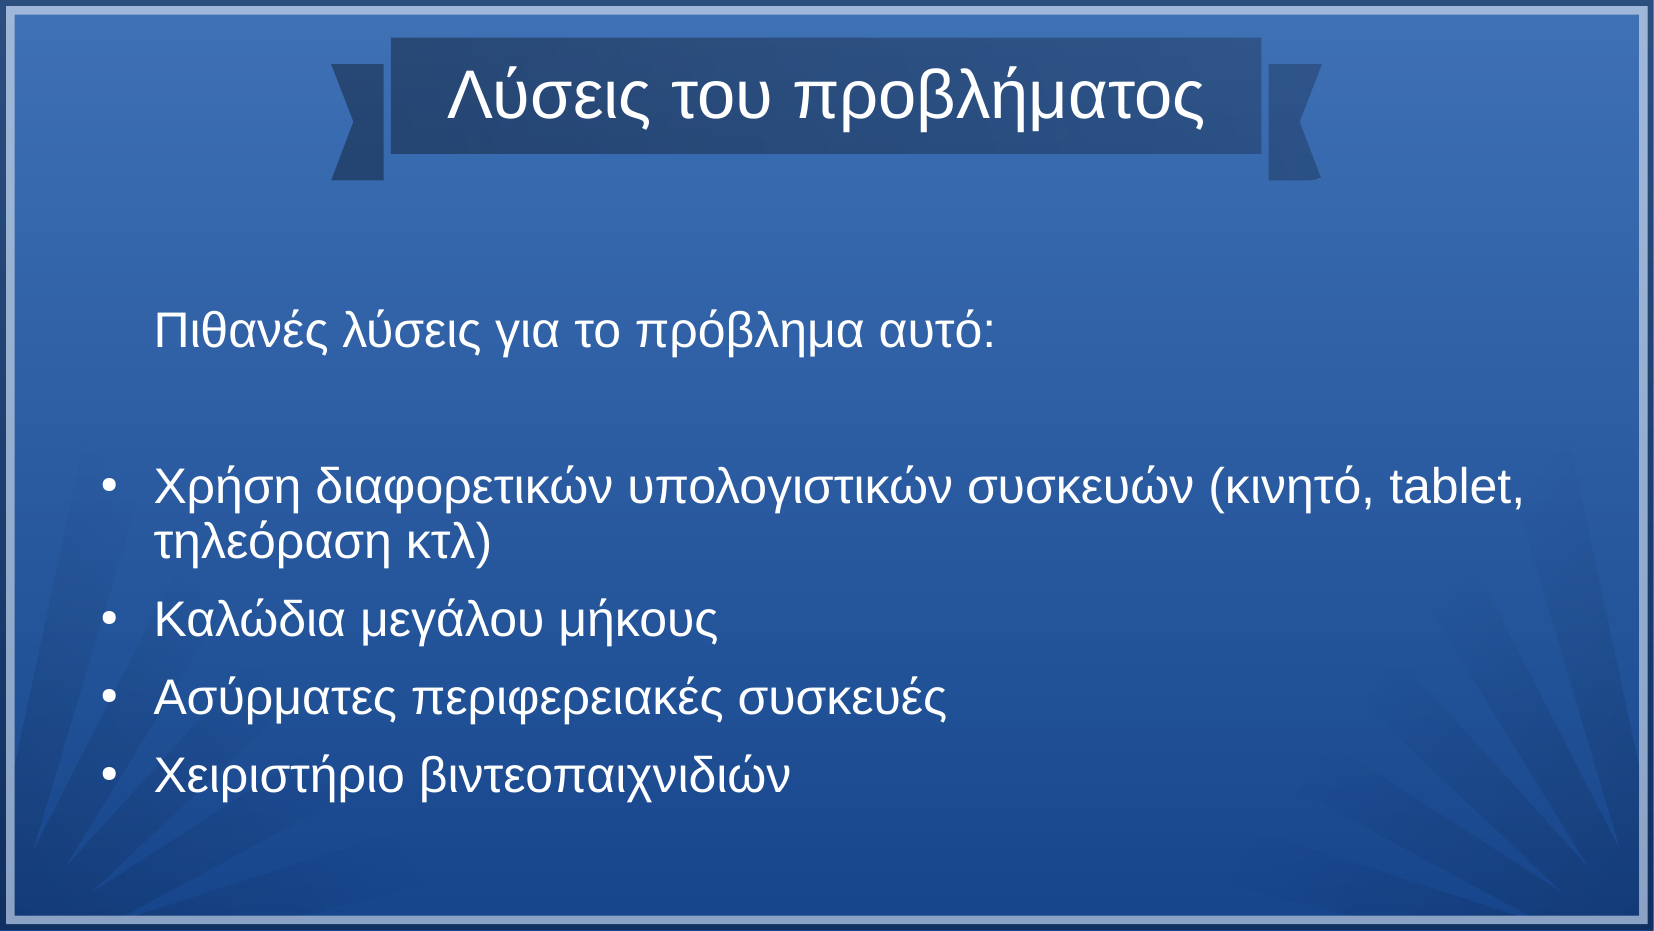

# Λύσεις του προβλήματος
Πιθανές λύσεις για το πρόβλημα αυτό:
Χρήση διαφορετικών υπολογιστικών συσκευών (κινητό, tablet, τηλεόραση κτλ)
Καλώδια μεγάλου μήκους
Ασύρματες περιφερειακές συσκευές
Χειριστήριο βιντεοπαιχνιδιών